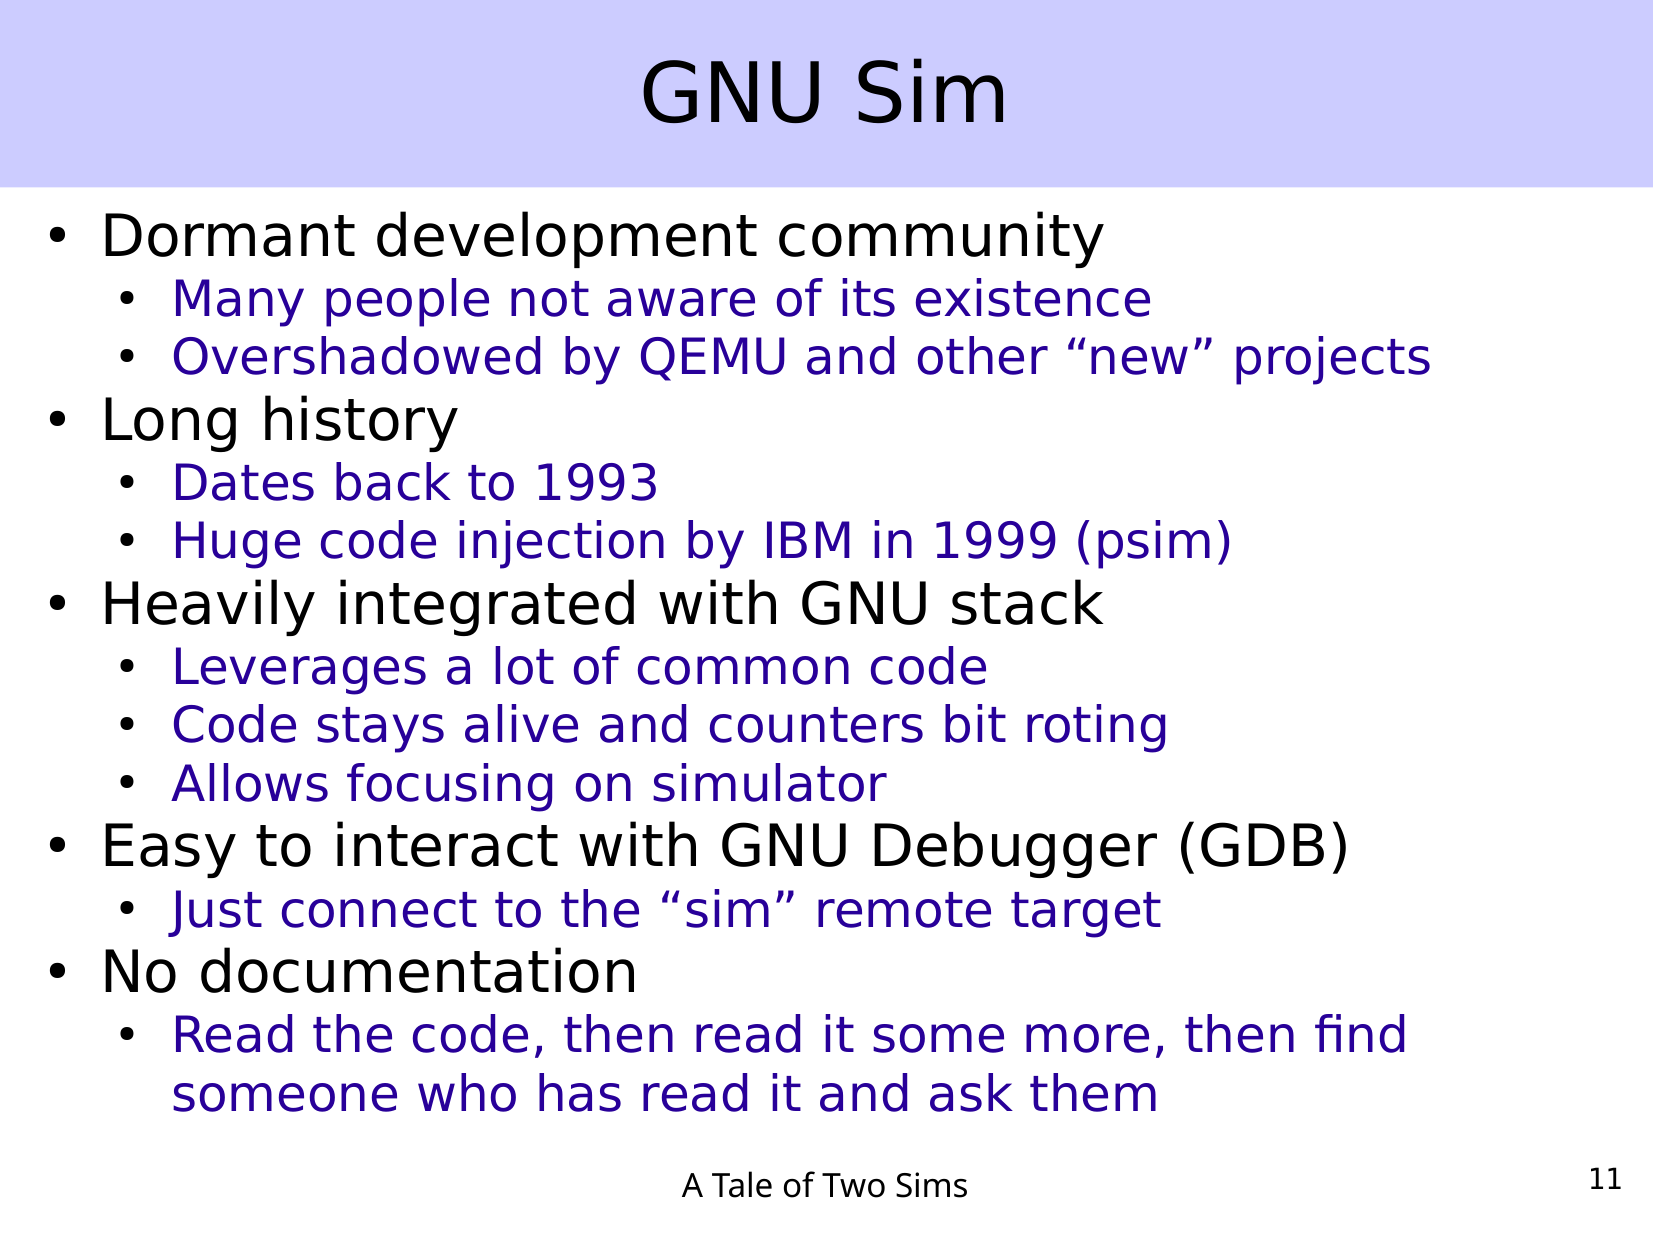

# GNU Sim
Dormant development community
Many people not aware of its existence
Overshadowed by QEMU and other “new” projects
Long history
Dates back to 1993
Huge code injection by IBM in 1999 (psim)
Heavily integrated with GNU stack
Leverages a lot of common code
Code stays alive and counters bit roting
Allows focusing on simulator
Easy to interact with GNU Debugger (GDB)
Just connect to the “sim” remote target
No documentation
Read the code, then read it some more, then find someone who has read it and ask them
11